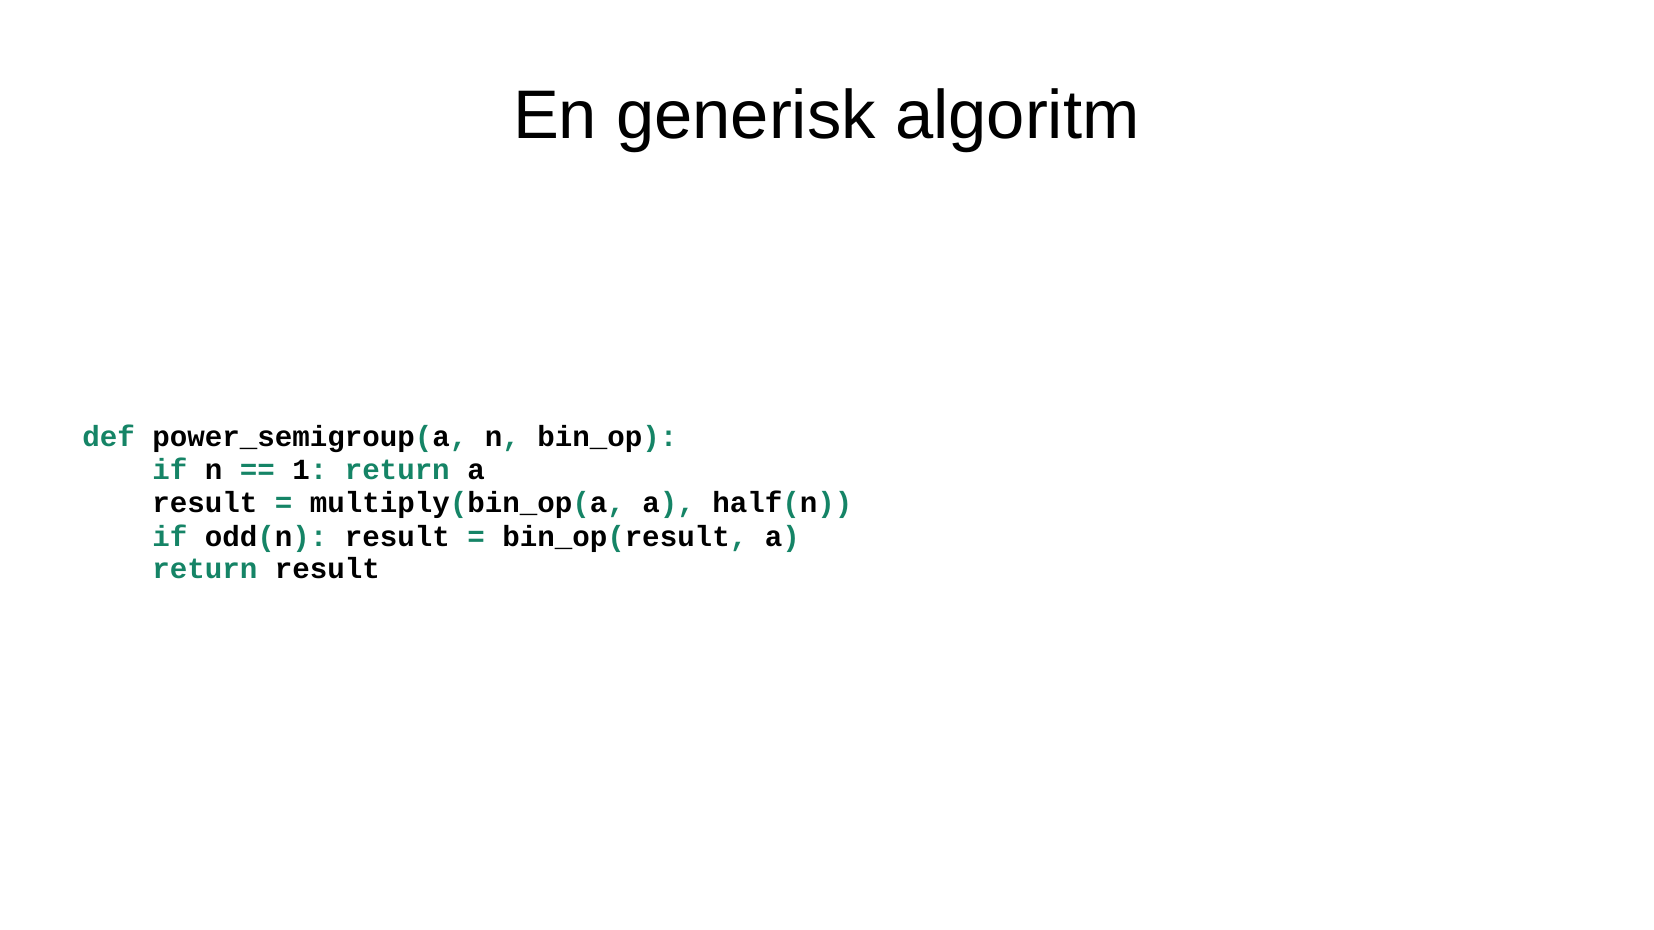

# En generisk algoritm
def power_semigroup(a, n, bin_op):
 if n == 1: return a
 result = multiply(bin_op(a, a), half(n))
 if odd(n): result = bin_op(result, a)
 return result